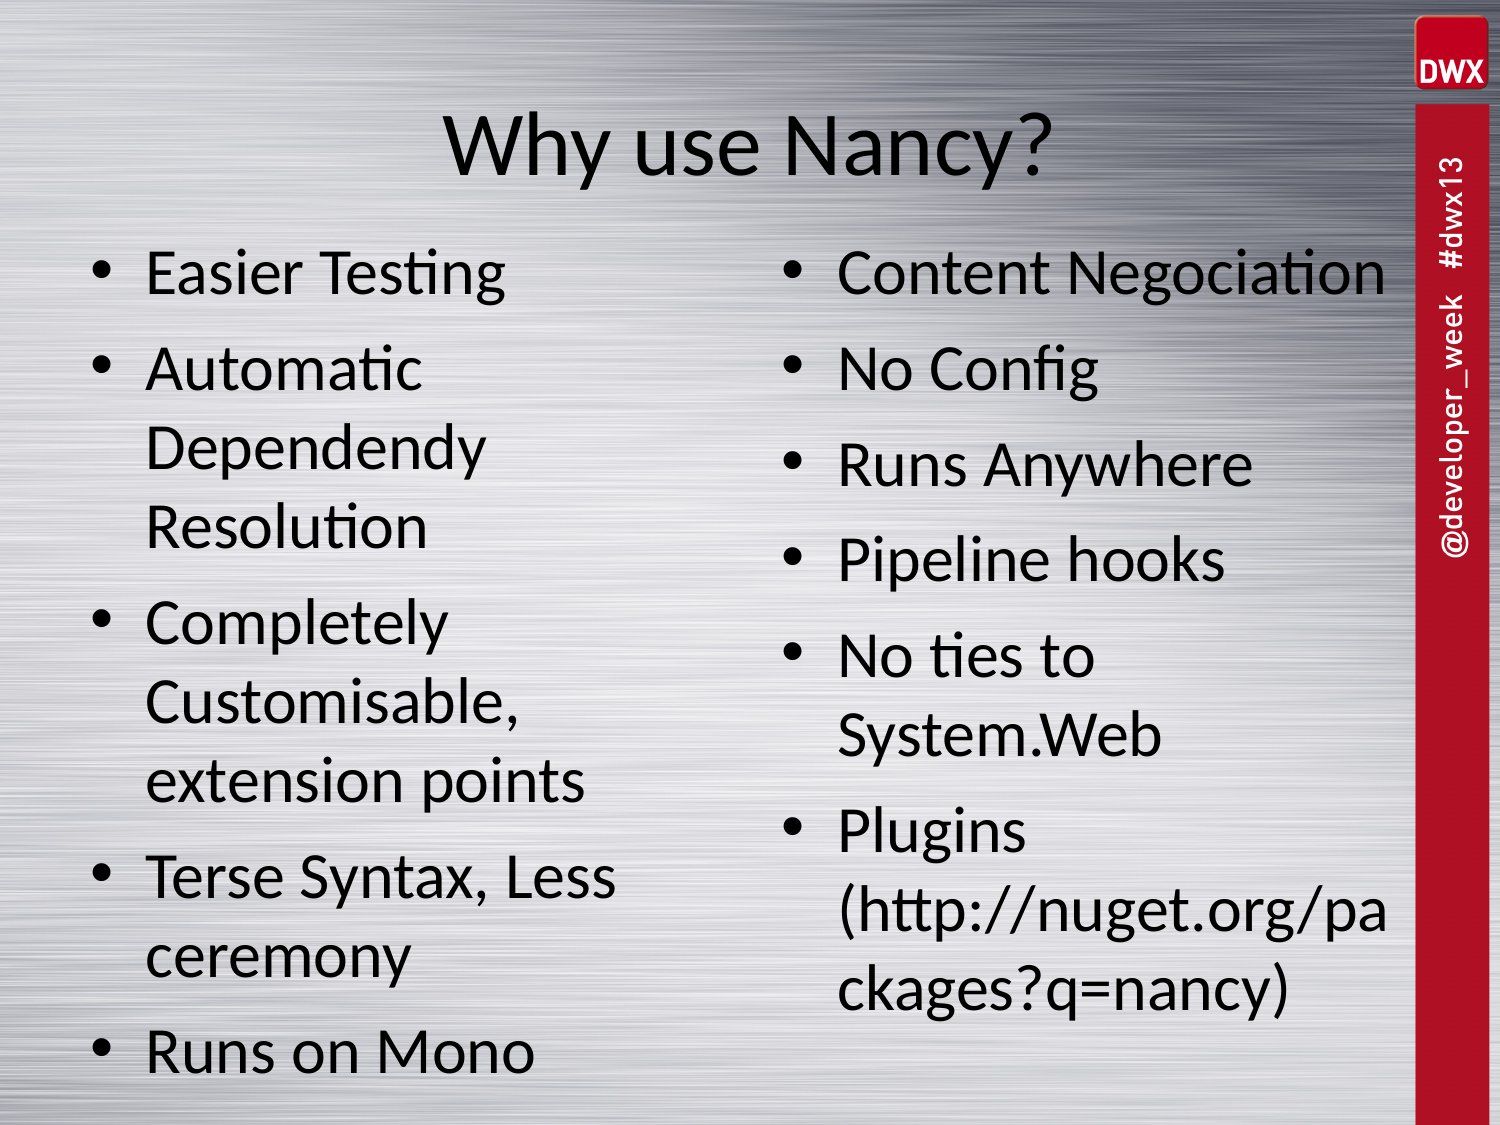

# Why use Nancy?
Easier Testing
Automatic Dependendy Resolution
Completely Customisable, extension points
Terse Syntax, Less ceremony
Runs on Mono
Content Negociation
No Config
Runs Anywhere
Pipeline hooks
No ties to System.Web
Plugins (http://nuget.org/packages?q=nancy)